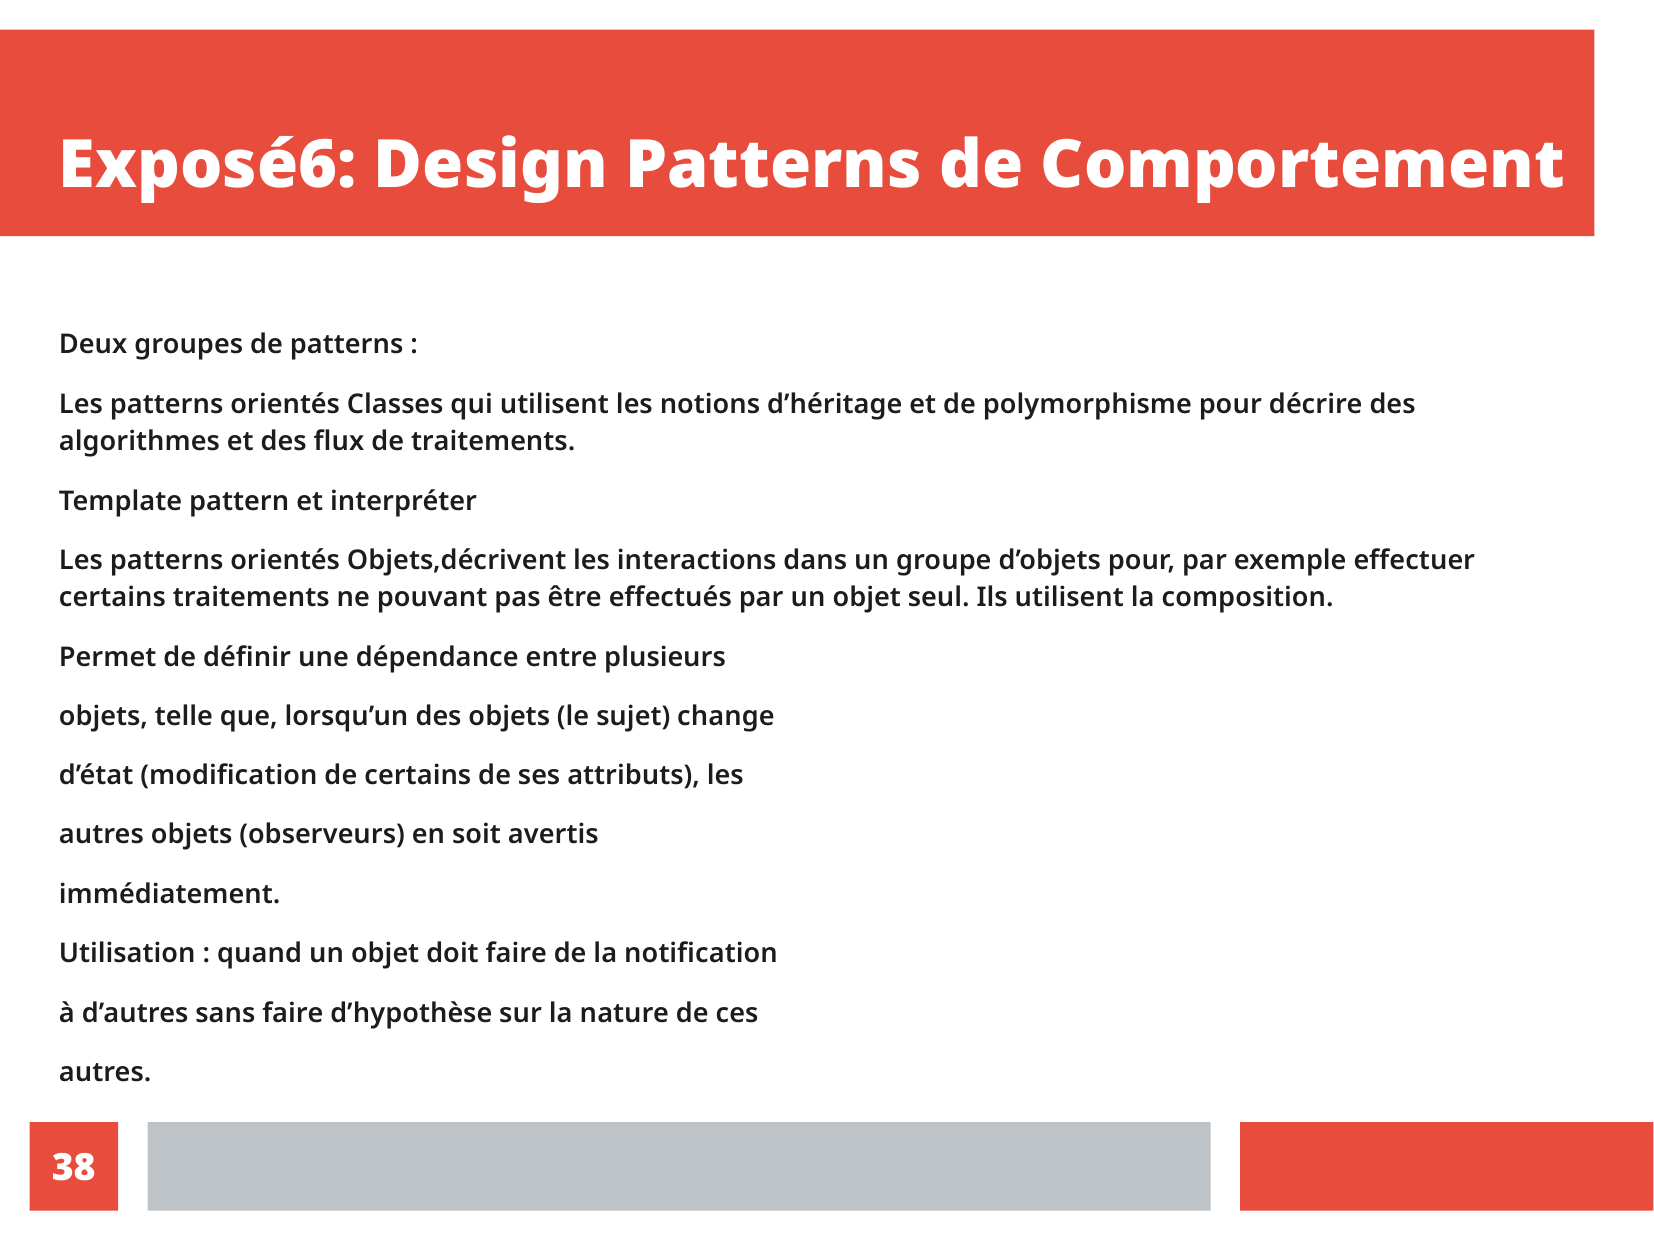

# Exposé6: Design Patterns de Comportement
Deux groupes de patterns :
Les patterns orientés Classes qui utilisent les notions d’héritage et de polymorphisme pour décrire des algorithmes et des flux de traitements.
Template pattern et interpréter
Les patterns orientés Objets,décrivent les interactions dans un groupe d’objets pour, par exemple effectuer certains traitements ne pouvant pas être effectués par un objet seul. Ils utilisent la composition.
Permet de définir une dépendance entre plusieurs
objets, telle que, lorsqu’un des objets (le sujet) change
d’état (modification de certains de ses attributs), les
autres objets (observeurs) en soit avertis
immédiatement.
Utilisation : quand un objet doit faire de la notification
à d’autres sans faire d’hypothèse sur la nature de ces
autres.
38